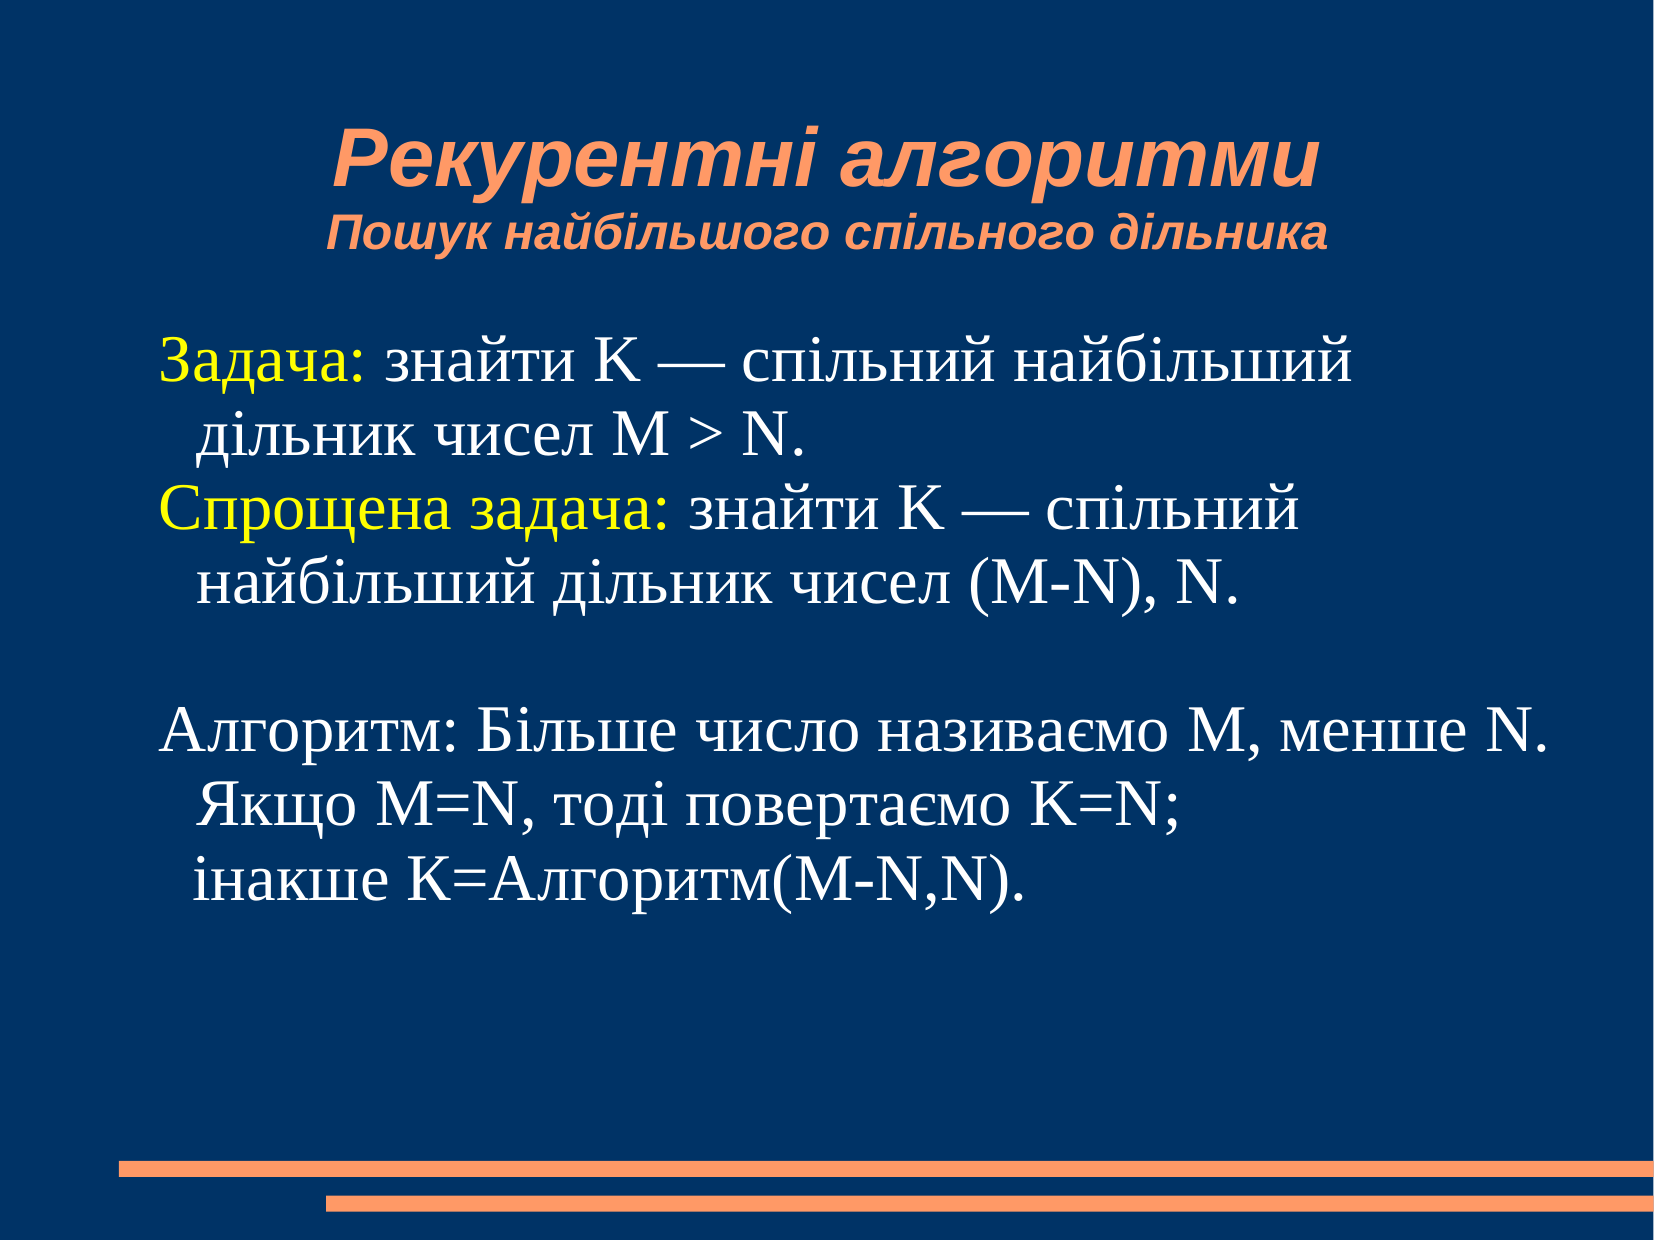

Рекурентні алгоритми
Пошук найбільшого спільного дільника
# Задача: знайти K — спільний найбільший дільник чисел M > N.
Спрощена задача: знайти K — спільний найбільший дільник чисел (M-N), N.
Алгоритм: Більше число називаємо M, менше N. Якщо M=N, тоді повертаємо K=N;
 інакше К=Алгоритм(M-N,N).